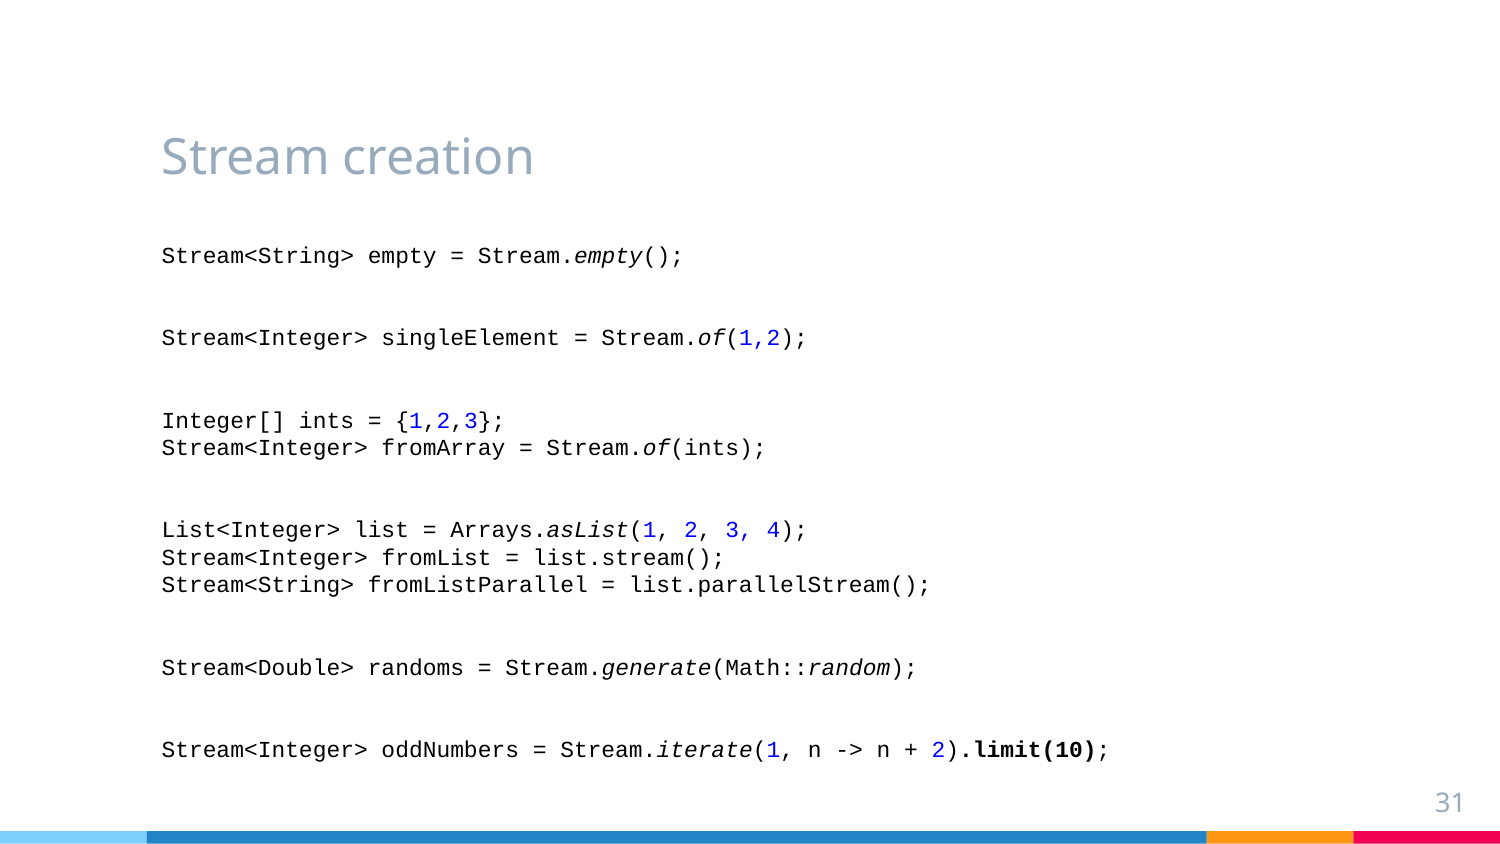

# Stream creation
Stream<String> empty = Stream.empty();
Stream<Integer> singleElement = Stream.of(1,2);
Integer[] ints = {1,2,3};
Stream<Integer> fromArray = Stream.of(ints);
List<Integer> list = Arrays.asList(1, 2, 3, 4);
Stream<Integer> fromList = list.stream();
Stream<String> fromListParallel = list.parallelStream();
Stream<Double> randoms = Stream.generate(Math::random);
Stream<Integer> oddNumbers = Stream.iterate(1, n -> n + 2).limit(10);